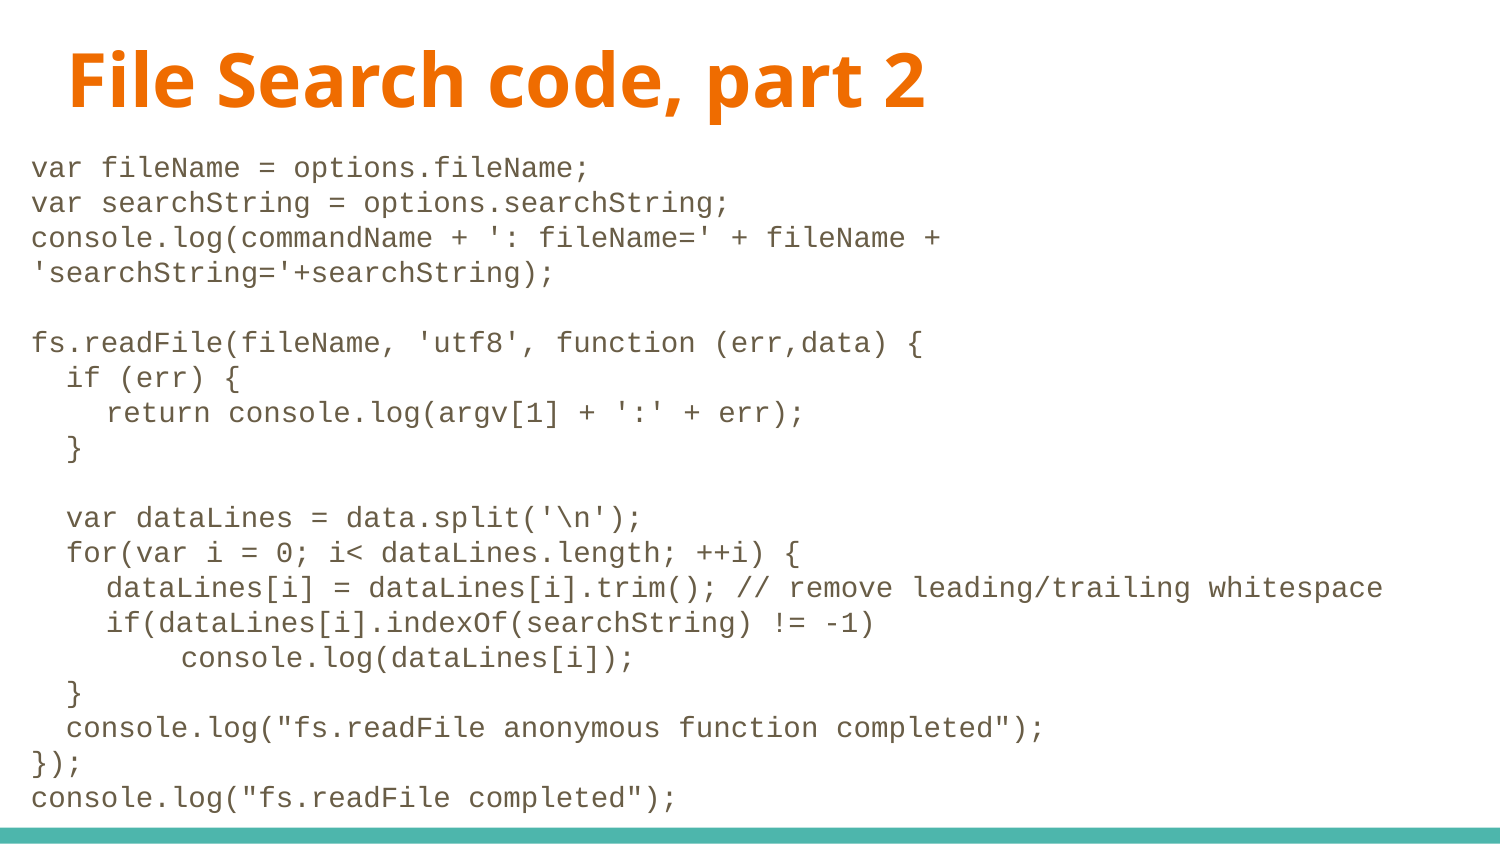

# File Search code, part 2
var fileName = options.fileName;
var searchString = options.searchString;
console.log(commandName + ': fileName=' + fileName + 'searchString='+searchString);
fs.readFile(fileName, 'utf8', function (err,data) {
 if (err) {
	return console.log(argv[1] + ':' + err);
 }
 var dataLines = data.split('\n');
 for(var i = 0; i< dataLines.length; ++i) {
 	dataLines[i] = dataLines[i].trim(); // remove leading/trailing whitespace
 	if(dataLines[i].indexOf(searchString) != -1)
 	console.log(dataLines[i]);
 }
 console.log("fs.readFile anonymous function completed");
});
console.log("fs.readFile completed");